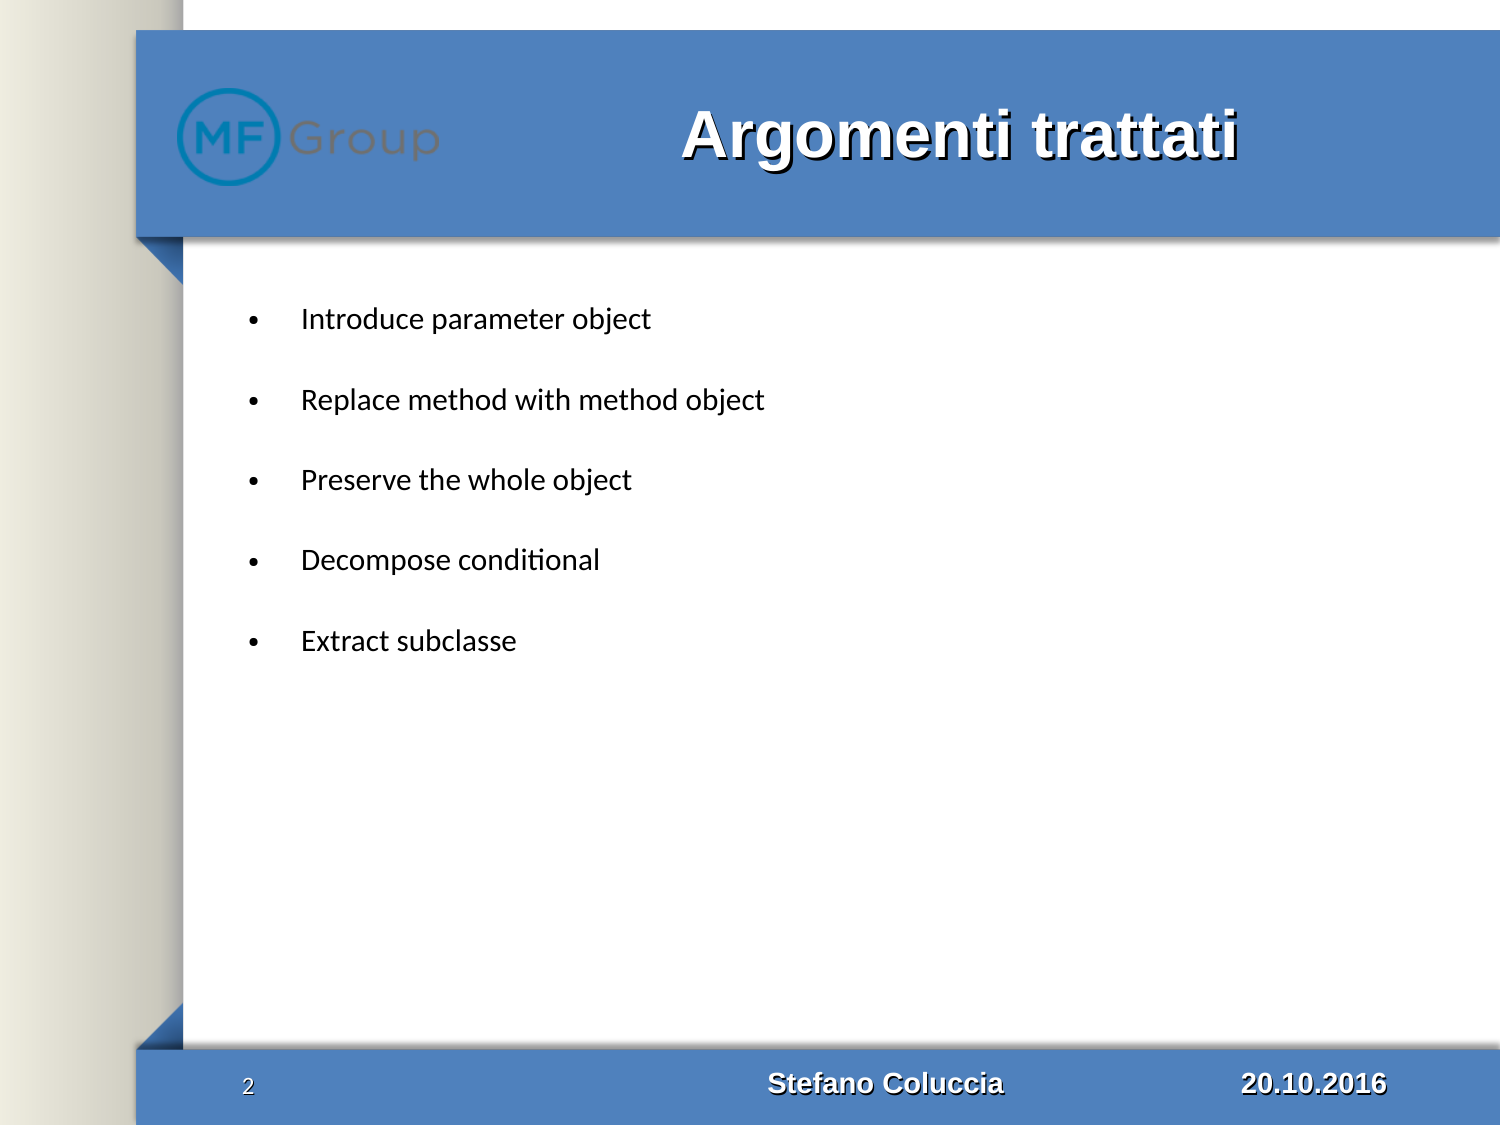

# Argomenti trattati
Introduce parameter object
Replace method with method object
Preserve the whole object
Decompose conditional
Extract subclasse
2
Stefano Coluccia
20.10.2016